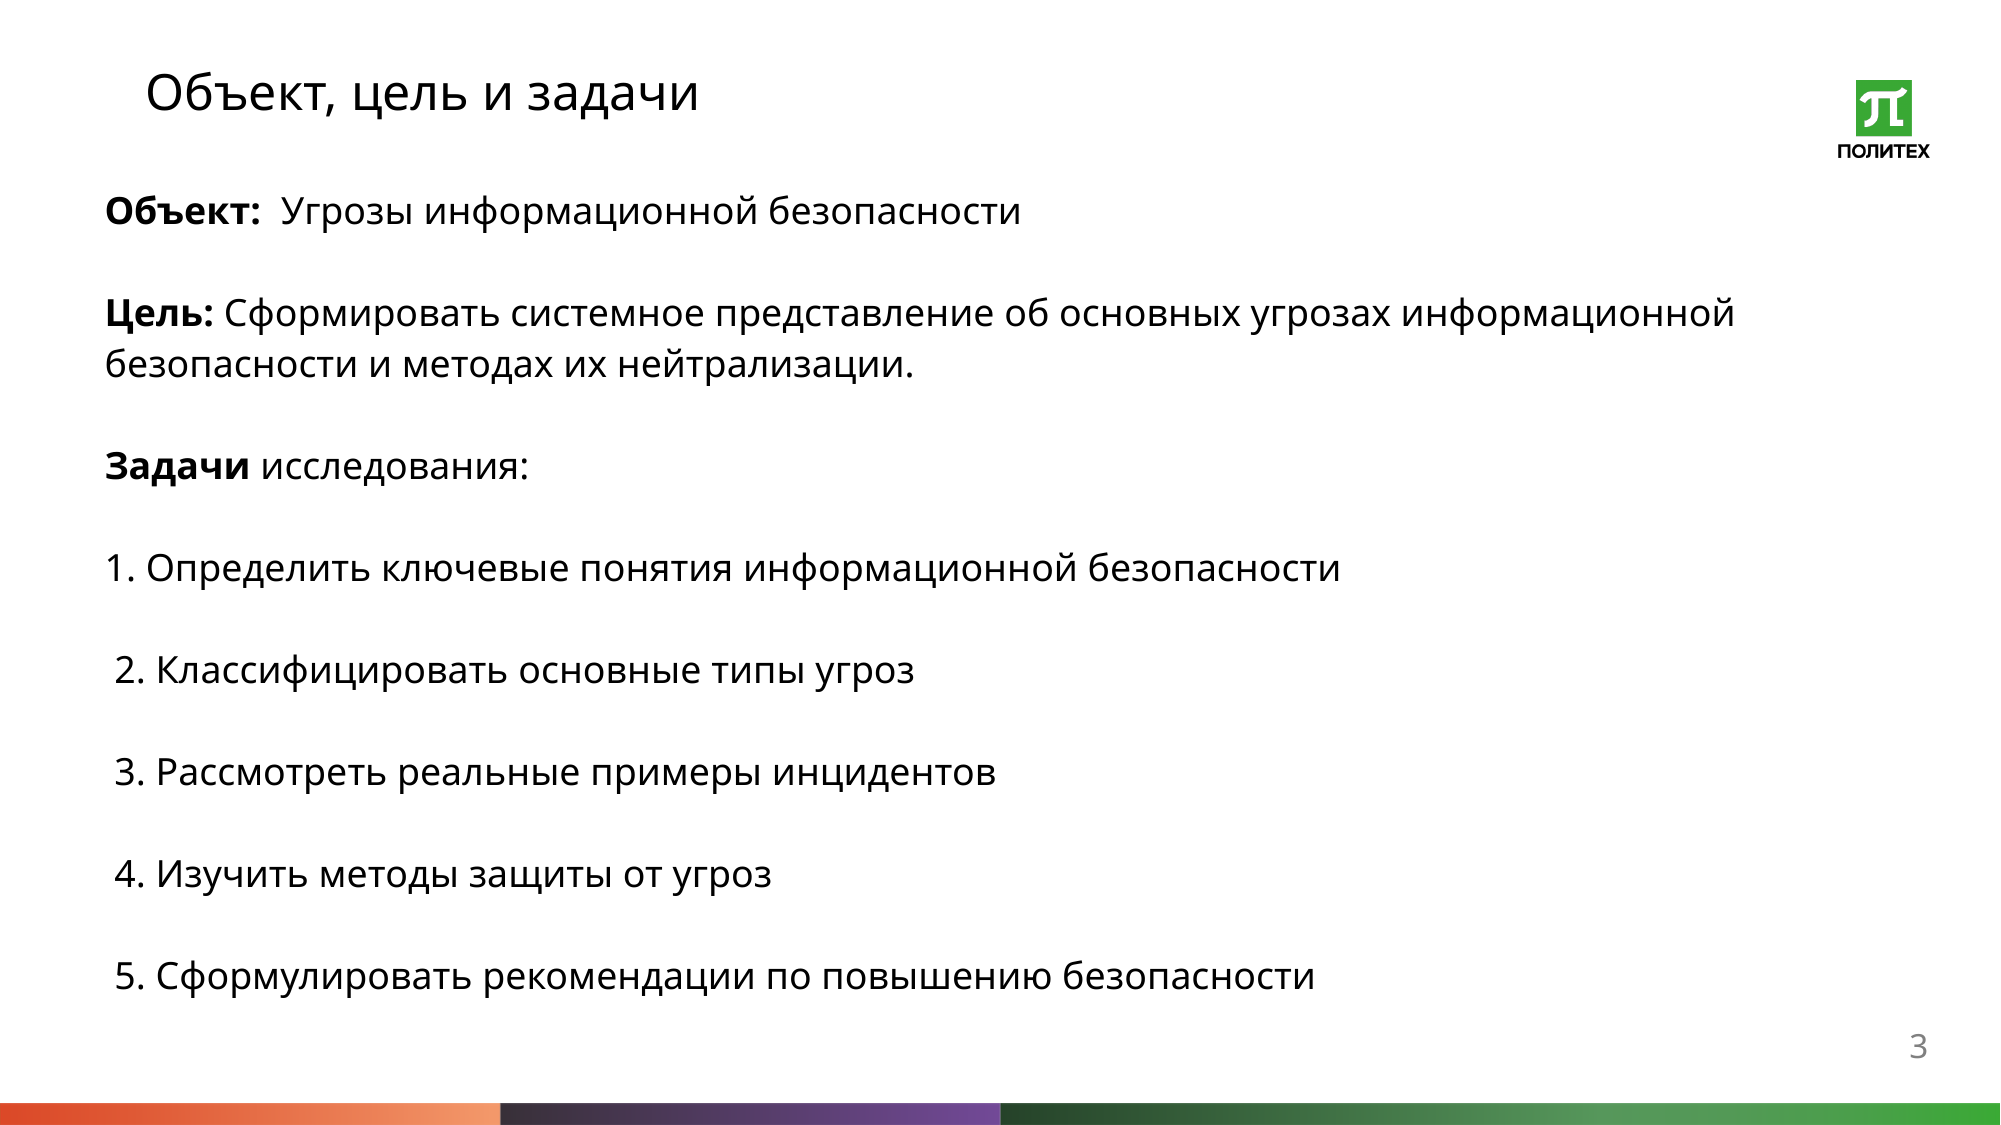

Объект, цель и задачи
Объект: Угрозы информационной безопасности
Цель: Сформировать системное представление об основных угрозах информационной безопасности и методах их нейтрализации.
Задачи исследования:
1. Определить ключевые понятия информационной безопасности
 2. Классифицировать основные типы угроз
 3. Рассмотреть реальные примеры инцидентов
 4. Изучить методы защиты от угроз
 5. Сформулировать рекомендации по повышению безопасности